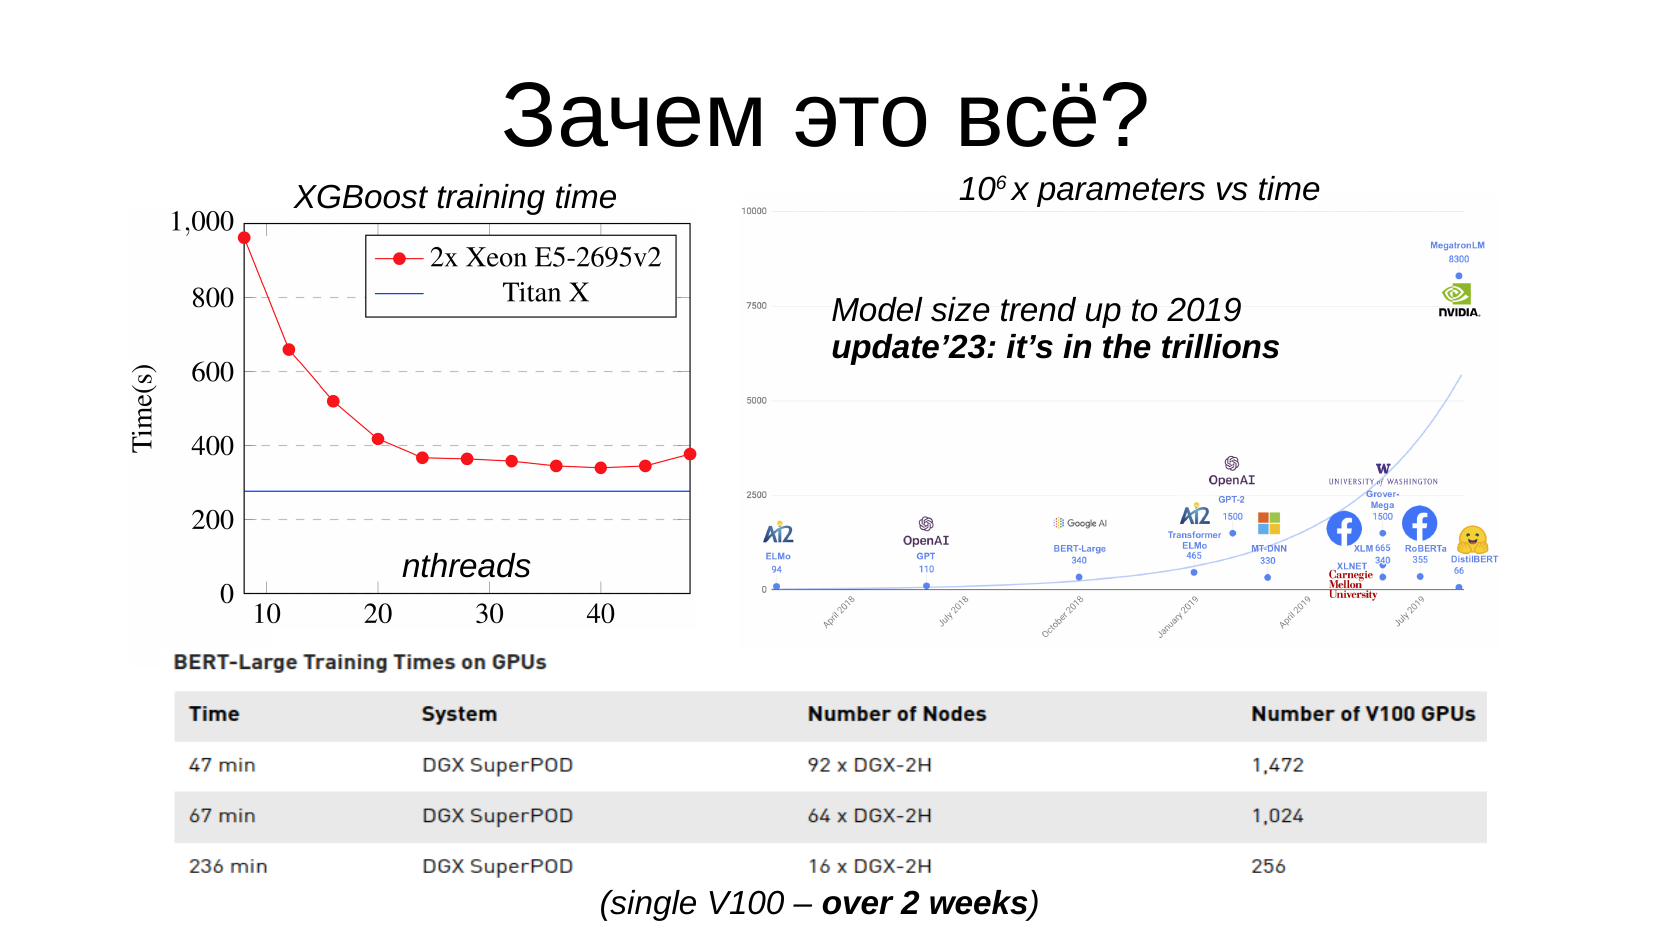

# Зачем это всё?
106 x parameters vs time
XGBoost training time
Model size trend up to 2019
update’23: it’s in the trillions
nthreads
(single V100 – over 2 weeks)